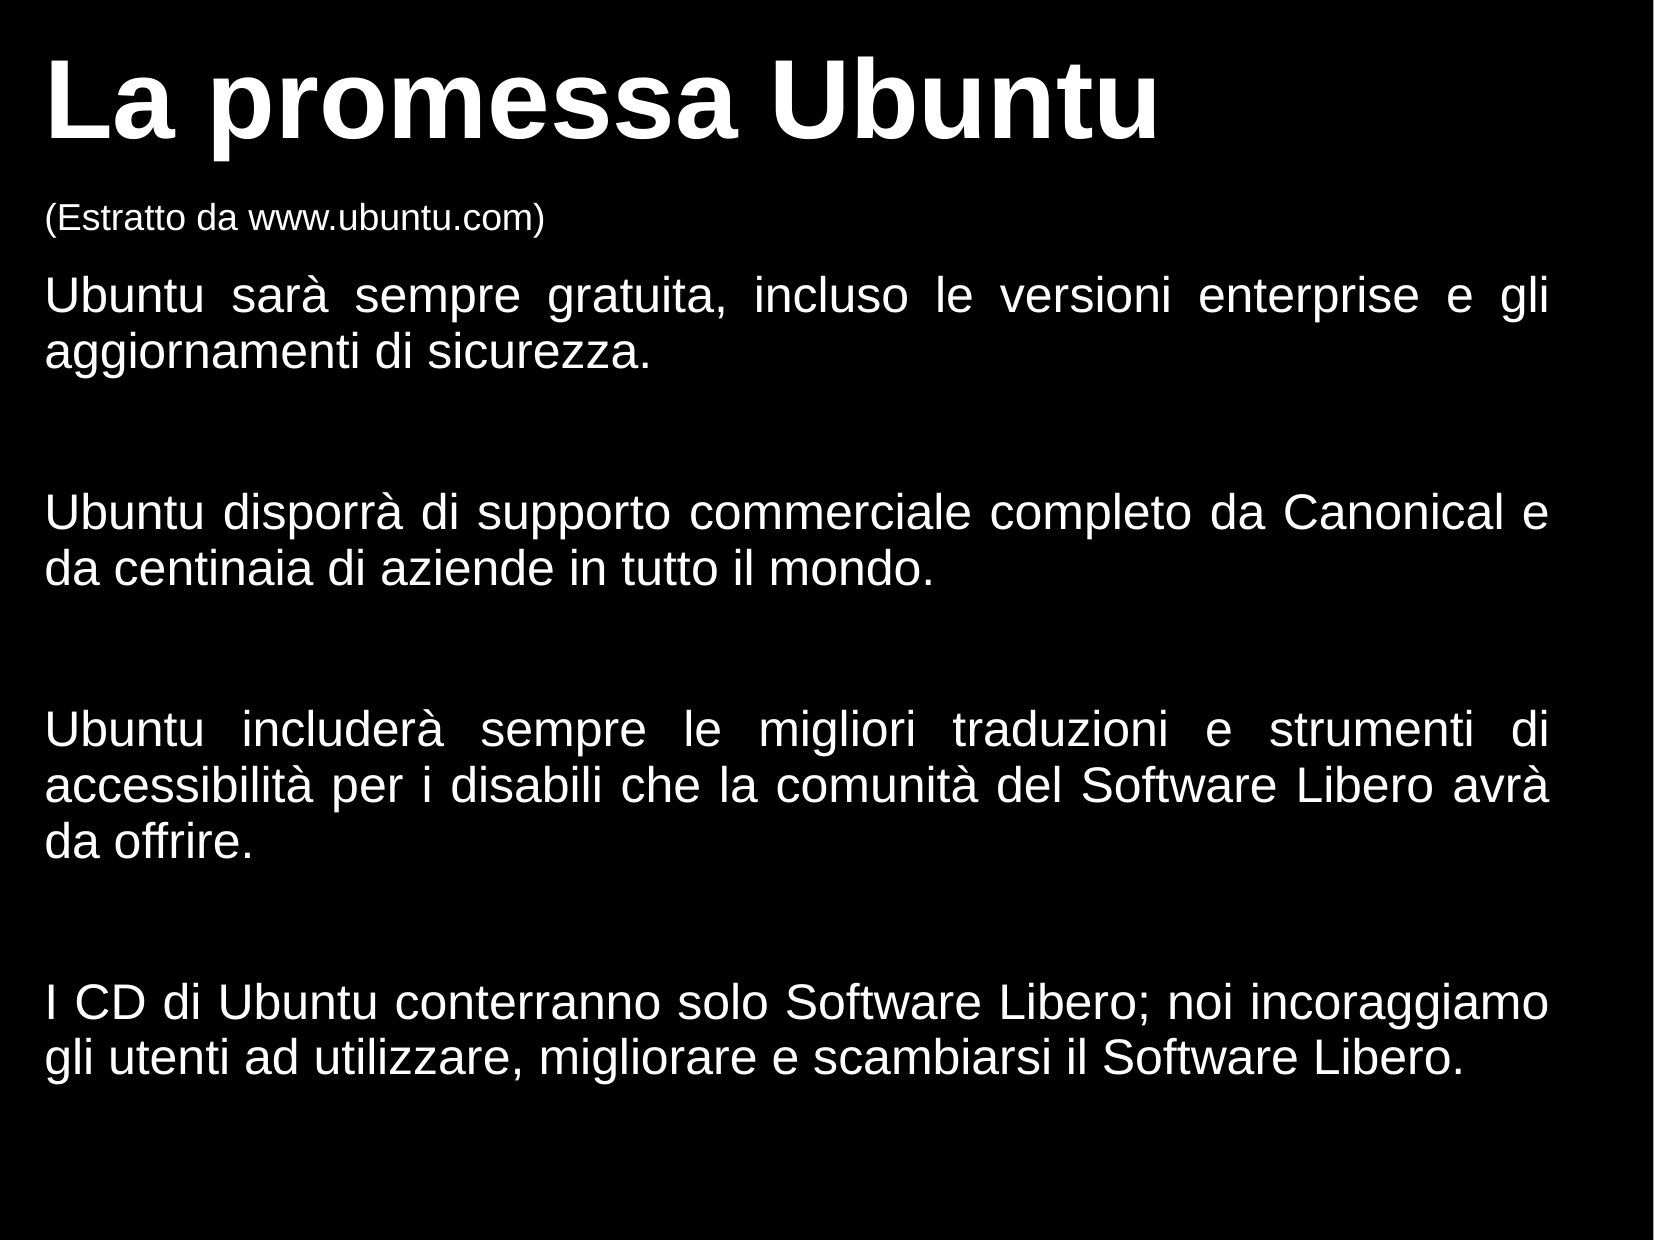

La promessa Ubuntu
Ubuntu sarà sempre gratuita, incluso le versioni enterprise e gli aggiornamenti di sicurezza.
Ubuntu disporrà di supporto commerciale completo da Canonical e da centinaia di aziende in tutto il mondo.
Ubuntu includerà sempre le migliori traduzioni e strumenti di accessibilità per i disabili che la comunità del Software Libero avrà da offrire.
I CD di Ubuntu conterranno solo Software Libero; noi incoraggiamo gli utenti ad utilizzare, migliorare e scambiarsi il Software Libero.
(Estratto da www.ubuntu.com)